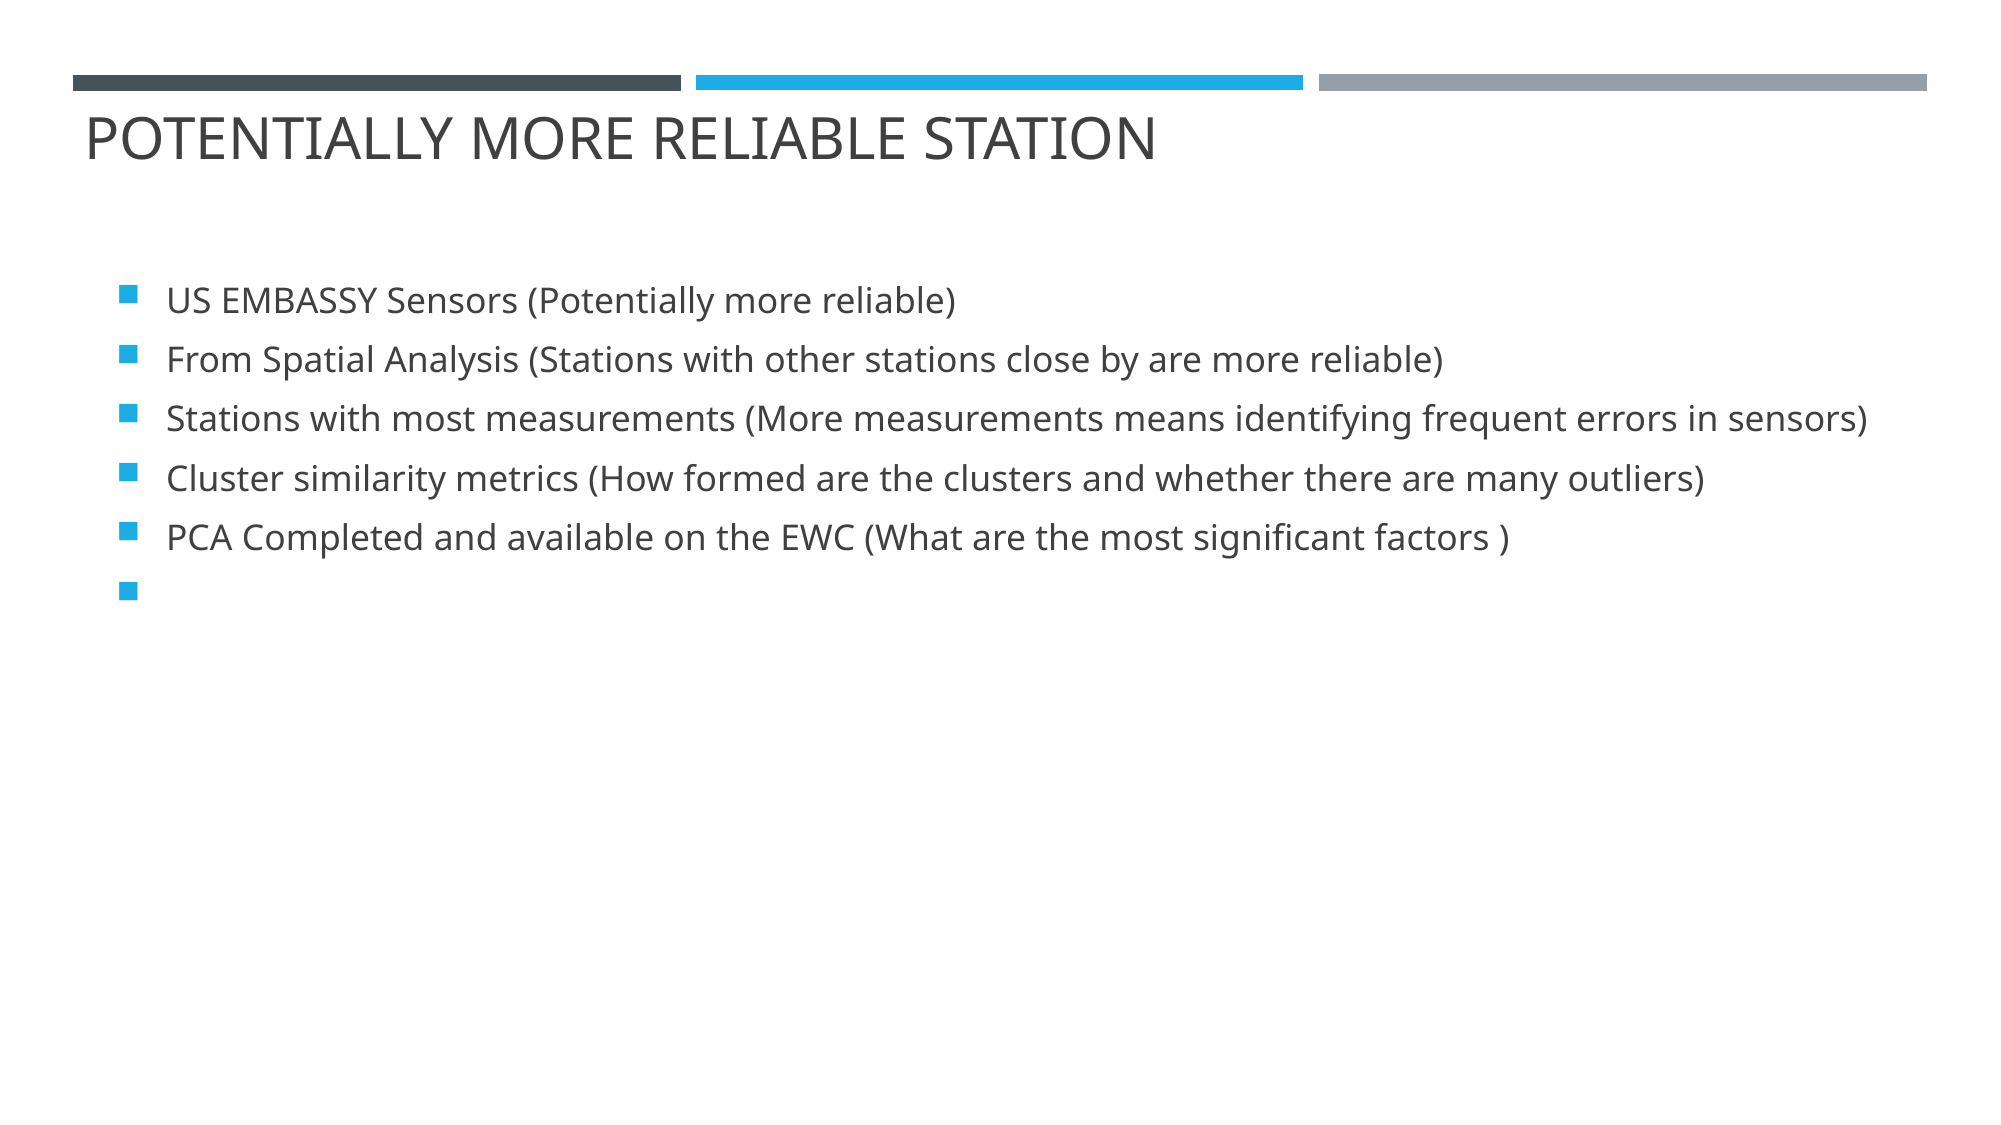

# POTENTIALLY MORE RELIABLE STATION
US EMBASSY Sensors (Potentially more reliable)
From Spatial Analysis (Stations with other stations close by are more reliable)
Stations with most measurements (More measurements means identifying frequent errors in sensors)
Cluster similarity metrics (How formed are the clusters and whether there are many outliers)
PCA Completed and available on the EWC (What are the most significant factors )